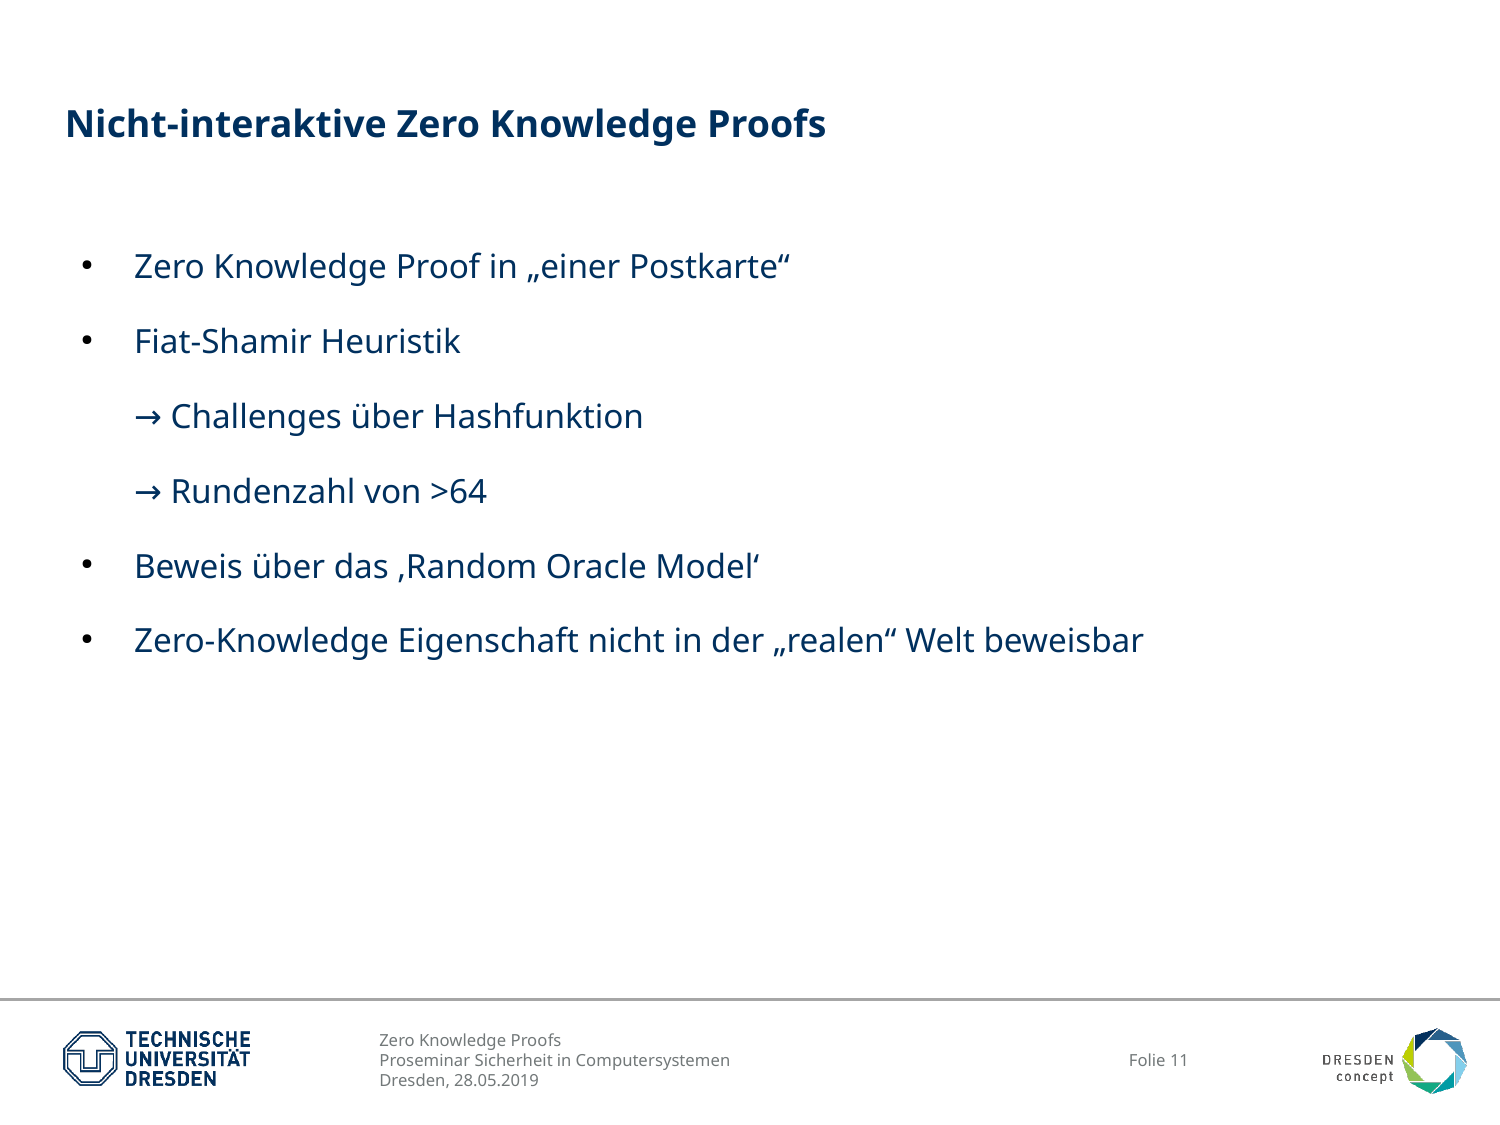

# Nicht-interaktive Zero Knowledge Proofs
Zero Knowledge Proof in „einer Postkarte“
Fiat-Shamir Heuristik
→ Challenges über Hashfunktion
→ Rundenzahl von >64
Beweis über das ‚Random Oracle Model‘
Zero-Knowledge Eigenschaft nicht in der „realen“ Welt beweisbar